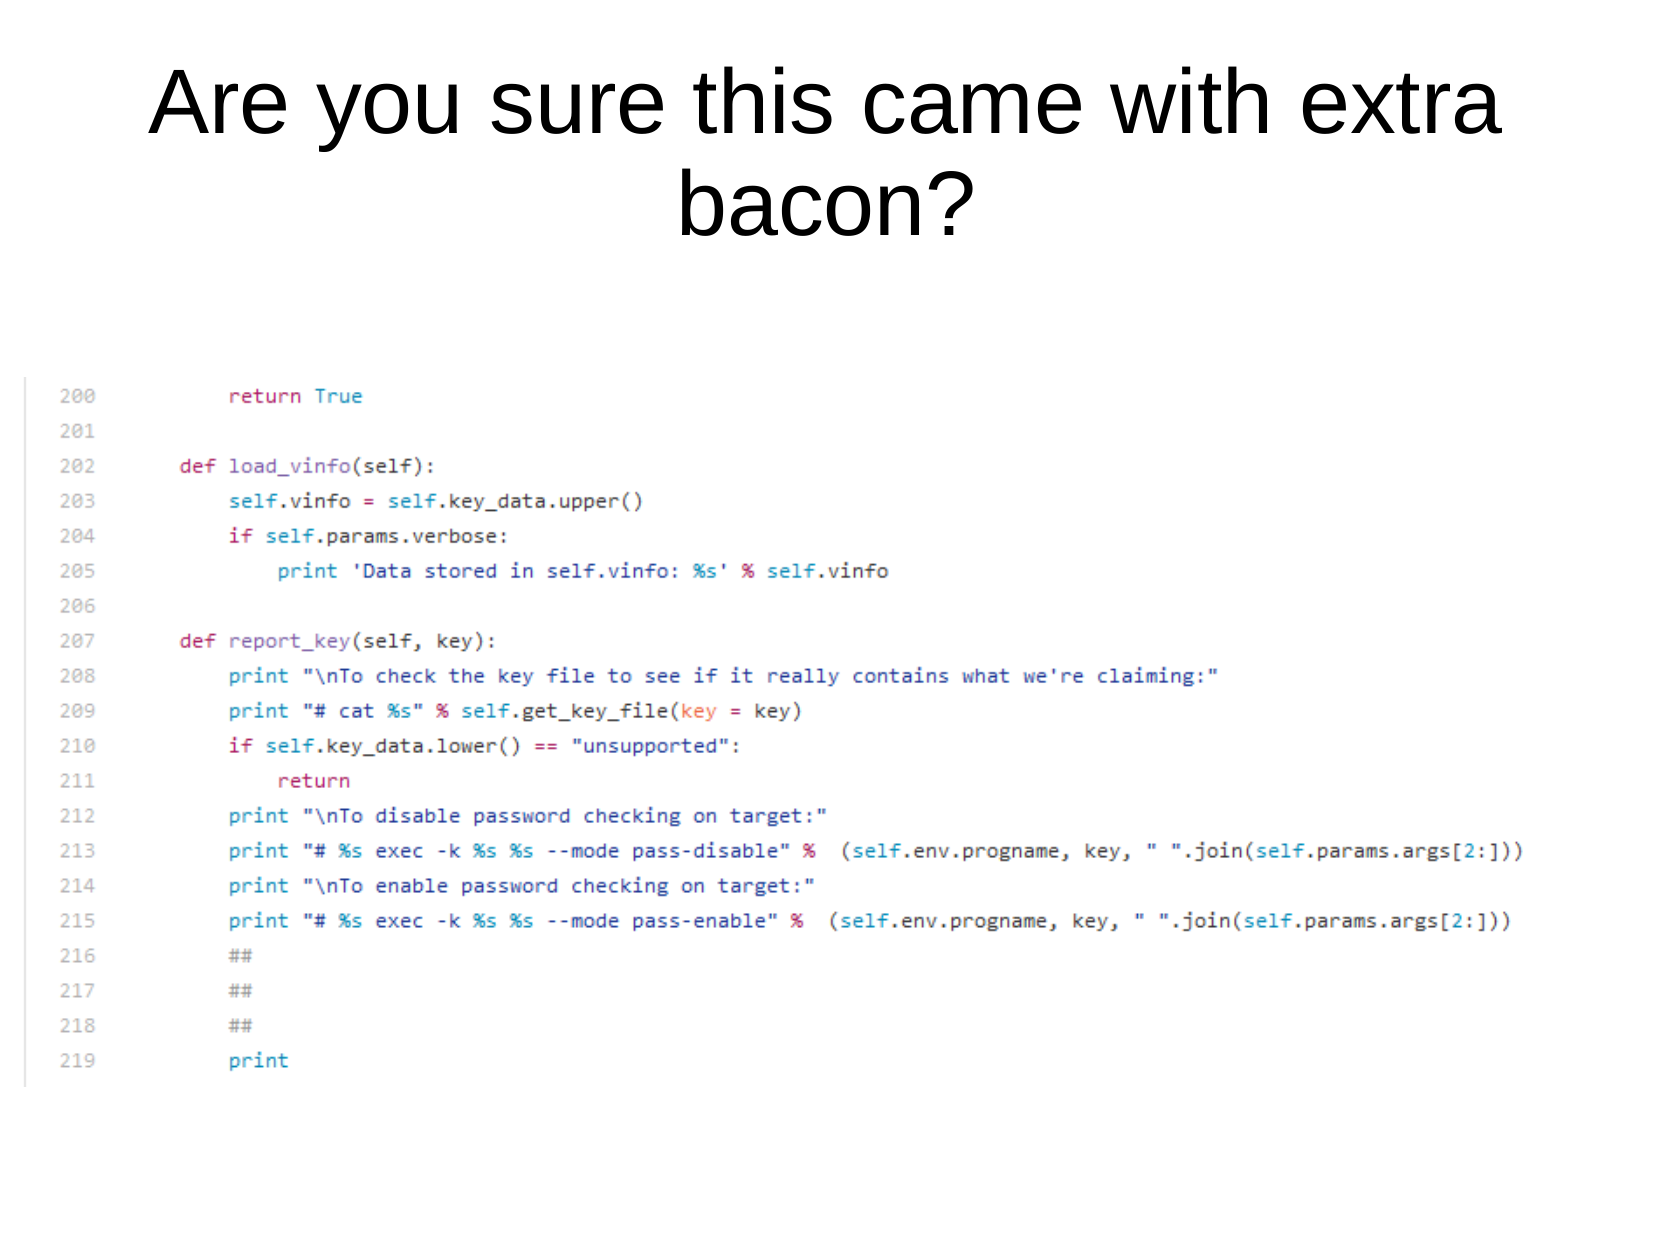

# Are you sure this came with extra bacon?